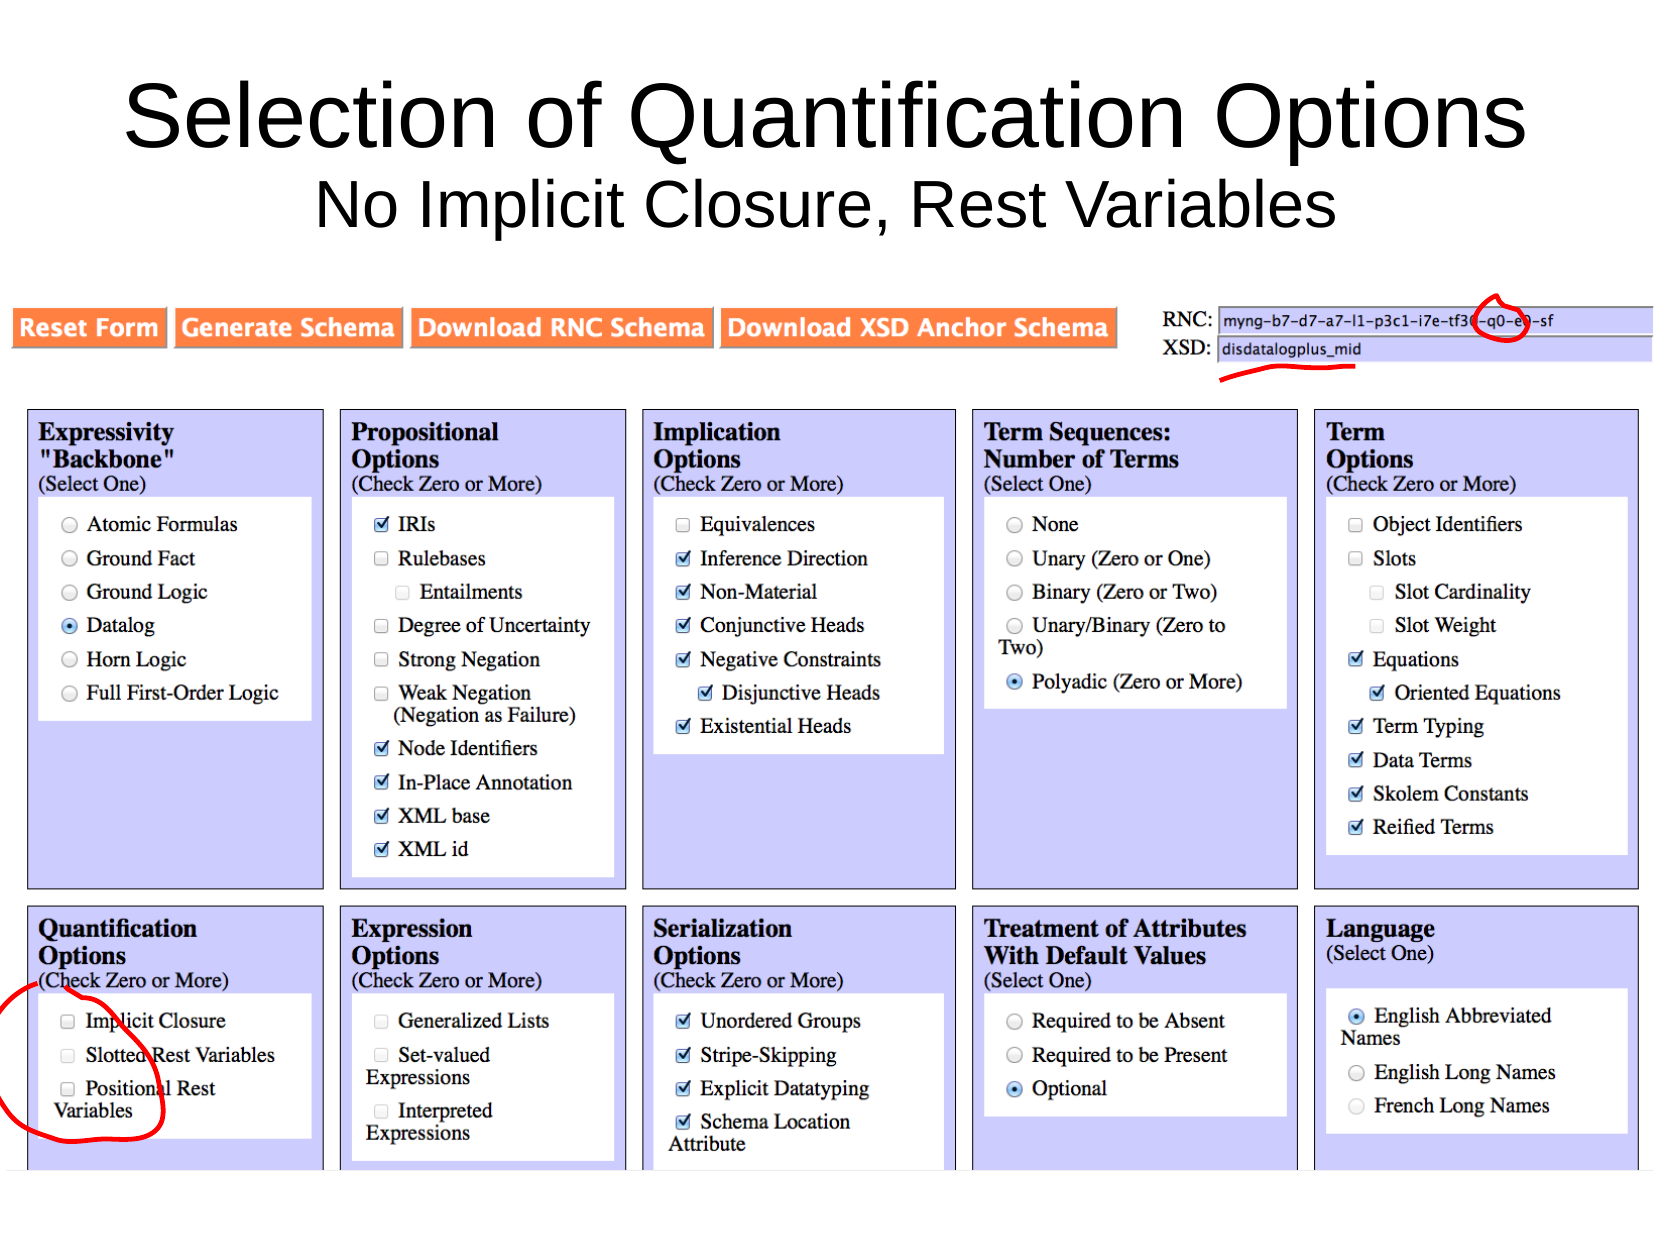

# Selection of Quantification Options No Implicit Closure, Rest Variables